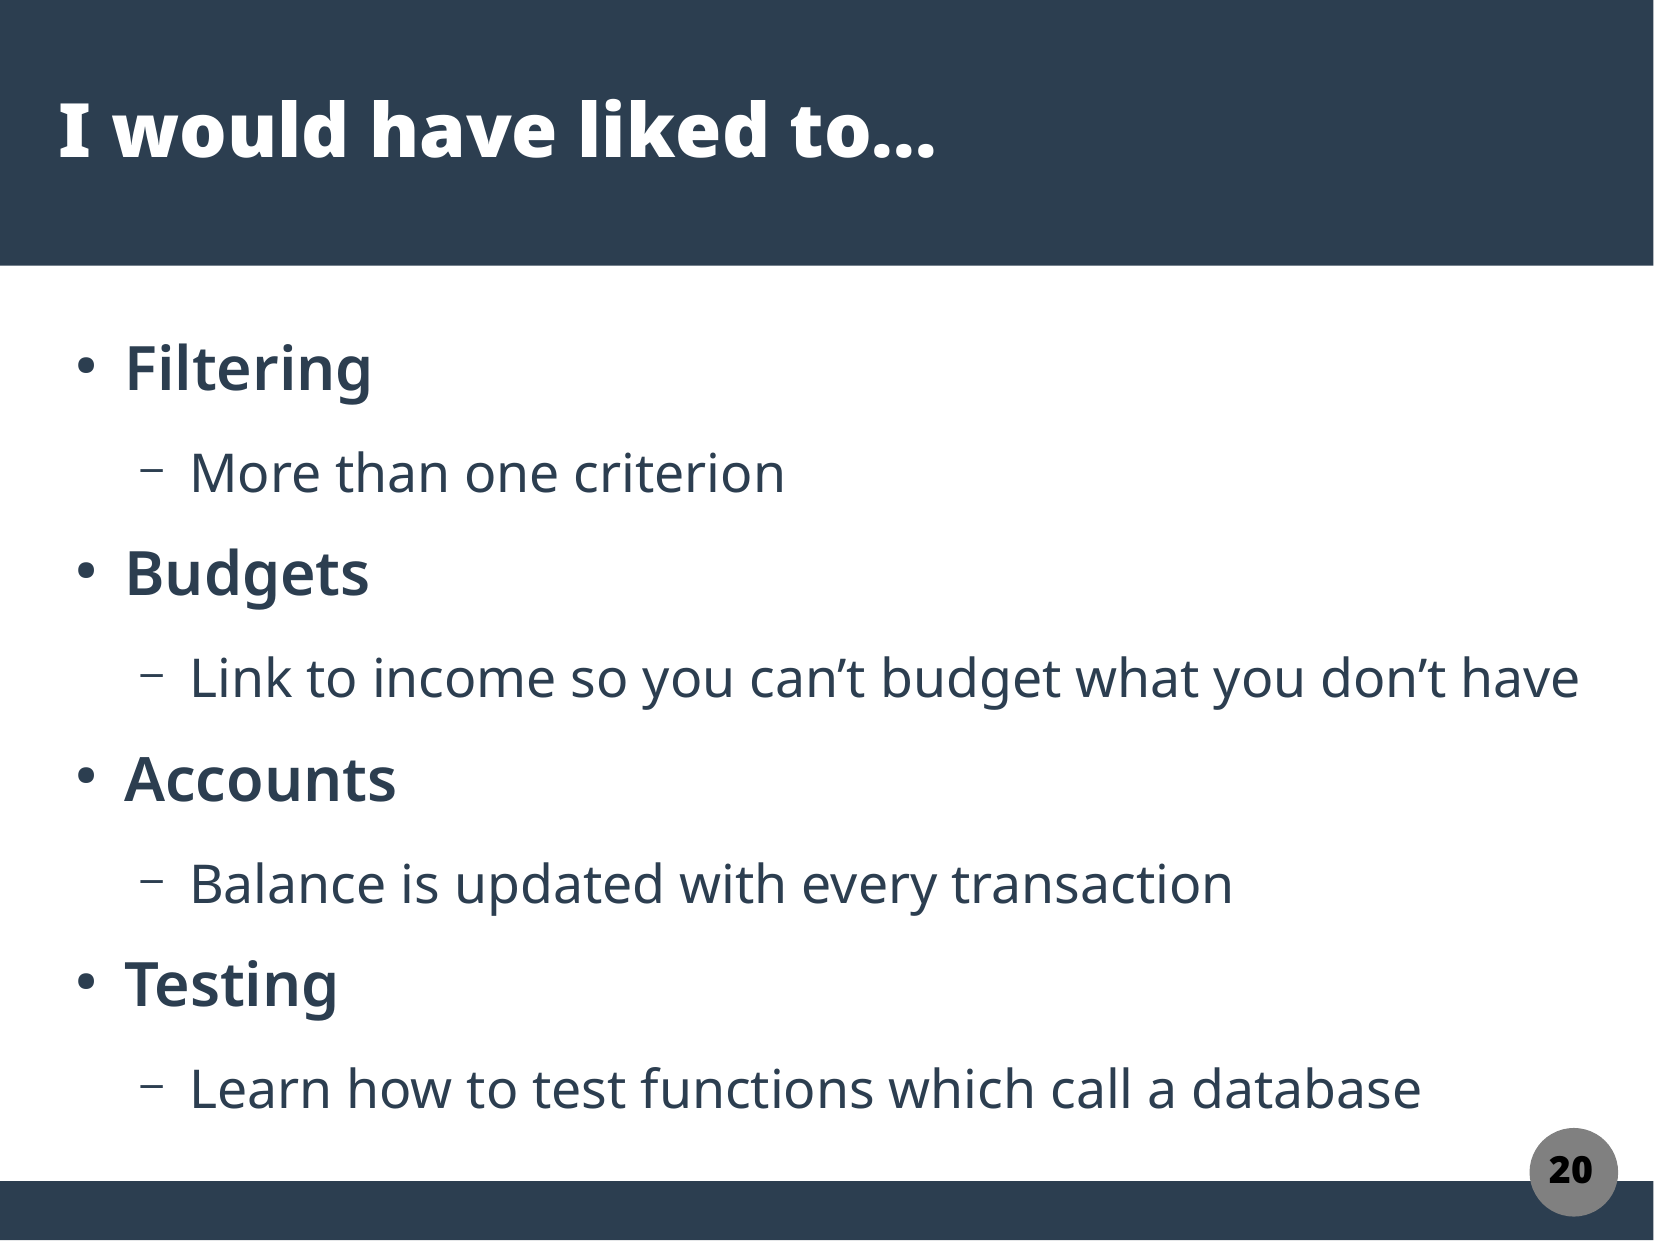

# I would have liked to...
Filtering
More than one criterion
Budgets
Link to income so you can’t budget what you don’t have
Accounts
Balance is updated with every transaction
Testing
Learn how to test functions which call a database
20